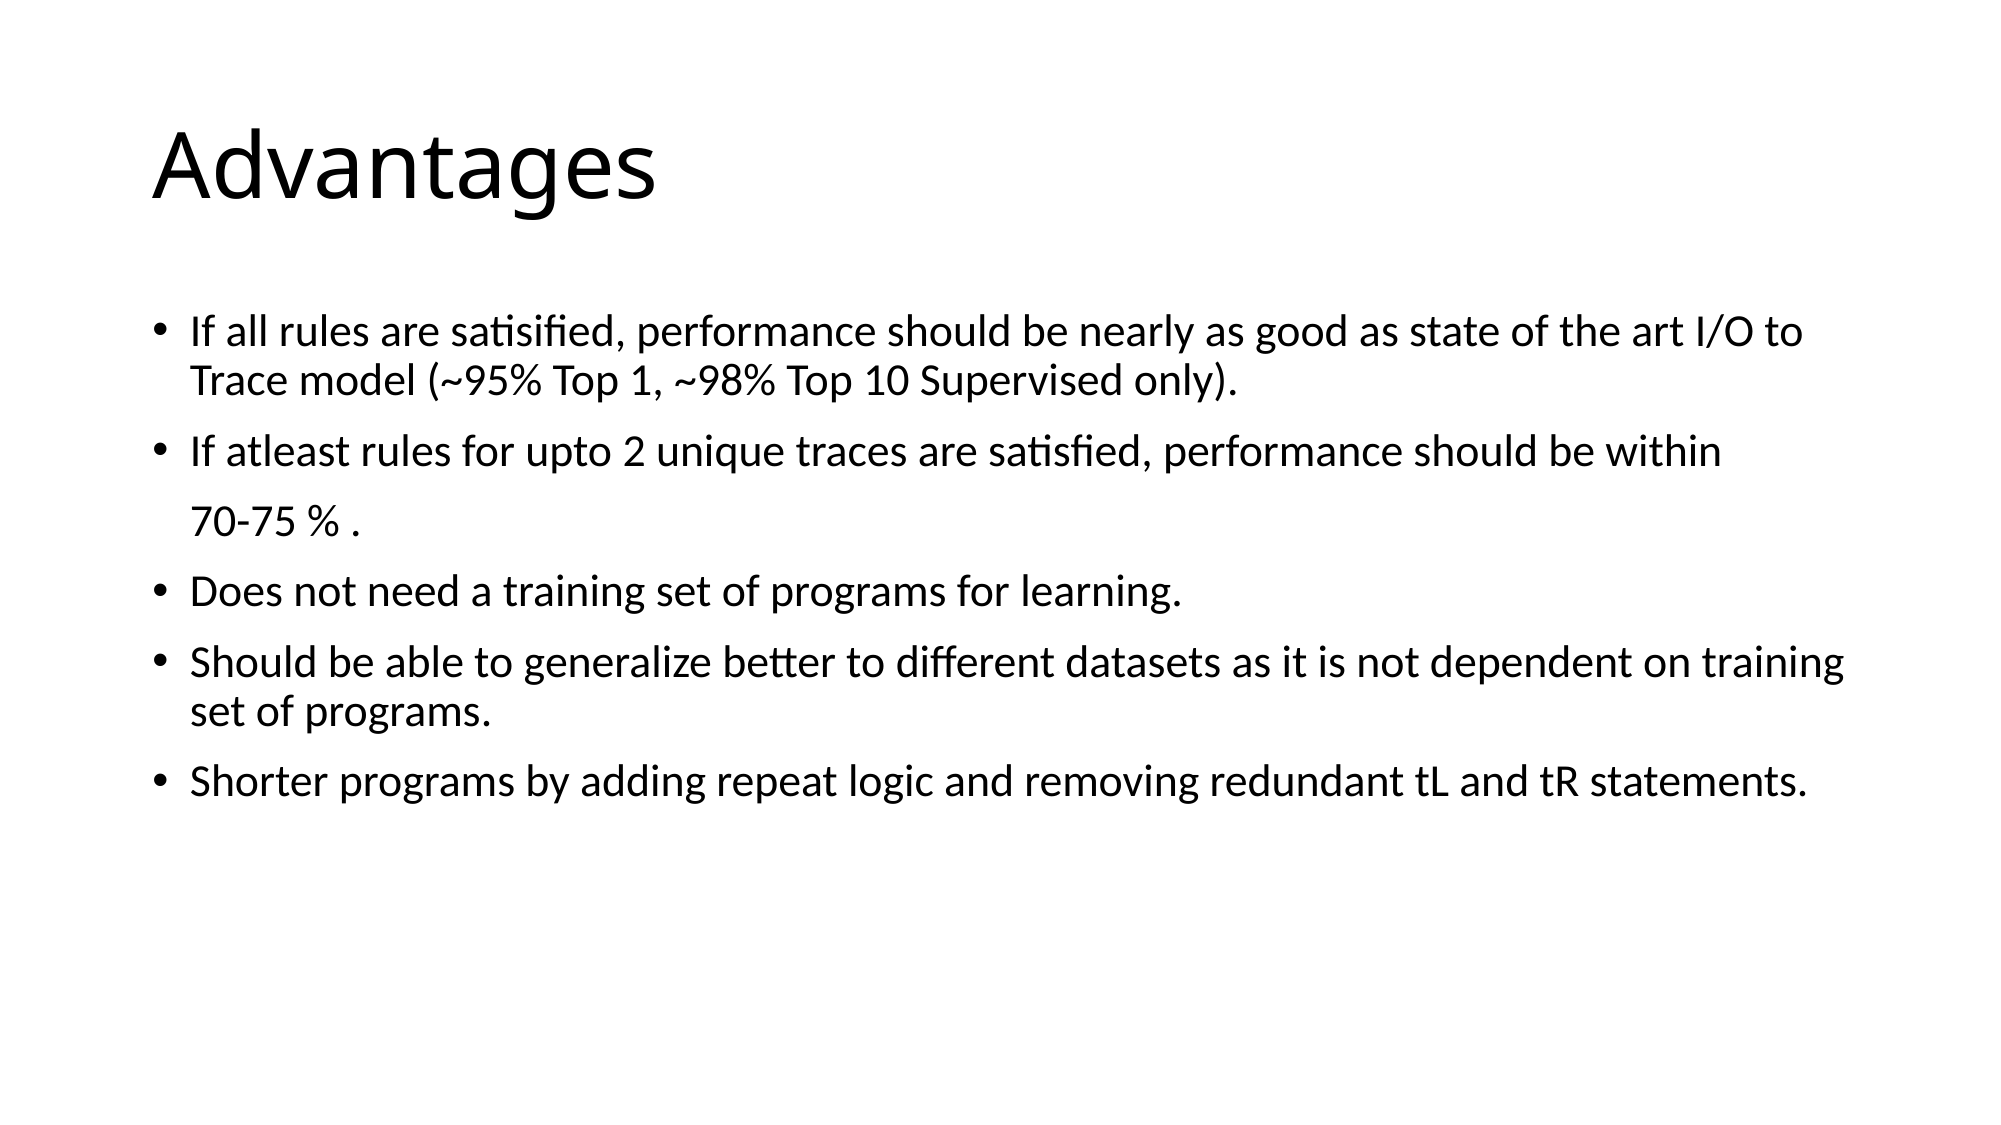

# Advantages
If all rules are satisified, performance should be nearly as good as state of the art I/O to Trace model (~95% Top 1, ~98% Top 10 Supervised only).
If atleast rules for upto 2 unique traces are satisfied, performance should be within
70-75 % .
Does not need a training set of programs for learning.
Should be able to generalize better to different datasets as it is not dependent on training set of programs.
Shorter programs by adding repeat logic and removing redundant tL and tR statements.